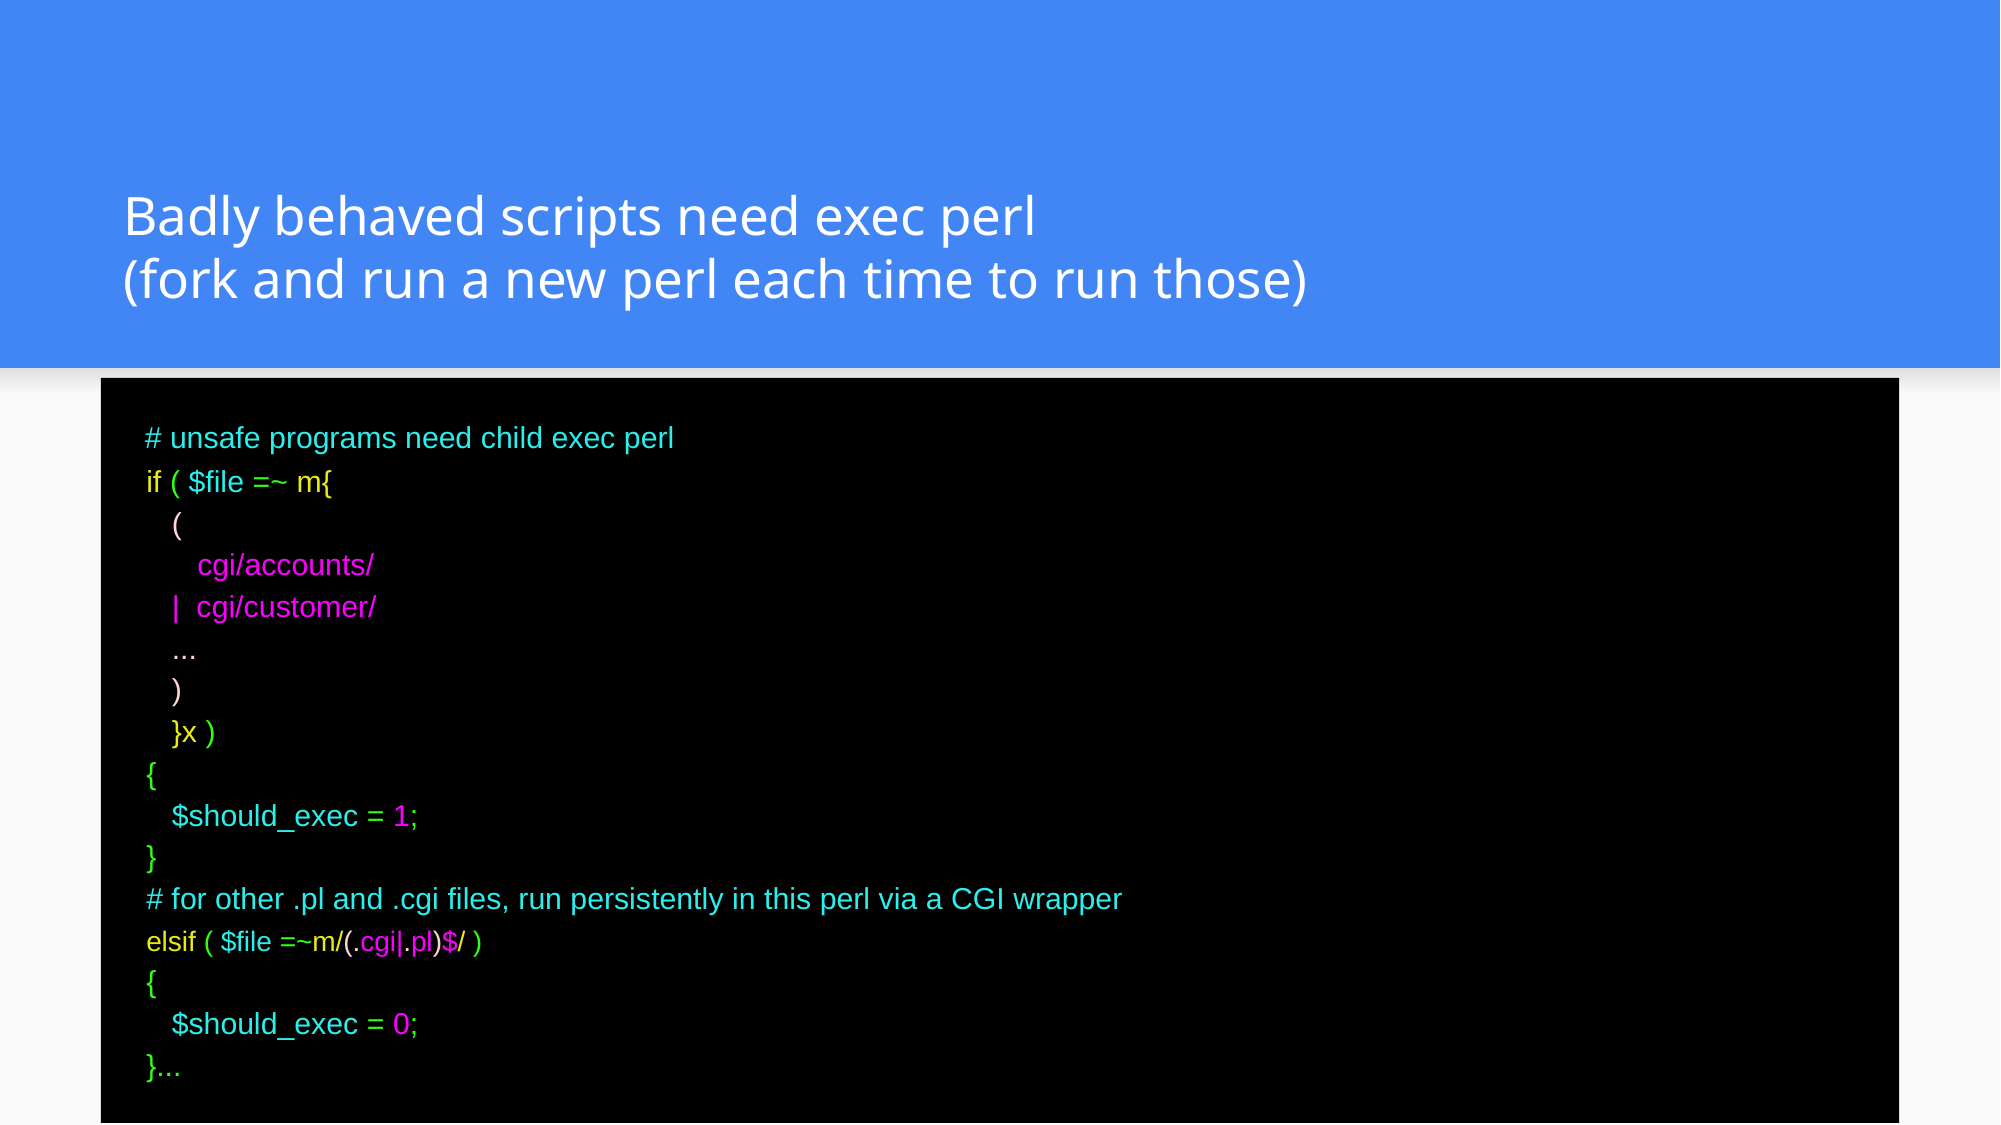

# Badly behaved scripts need exec perl (fork and run a new perl each time to run those)
 # unsafe programs need child exec perl
 if ( $file =~ m{
 (
 cgi/accounts/
 | cgi/customer/
 ...
 )
 }x )
 {
 $should_exec = 1;
 }
 # for other .pl and .cgi files, run persistently in this perl via a CGI wrapper
 elsif ( $file =~m/(.cgi|.pl)$/ )
 {
 $should_exec = 0;
 }...